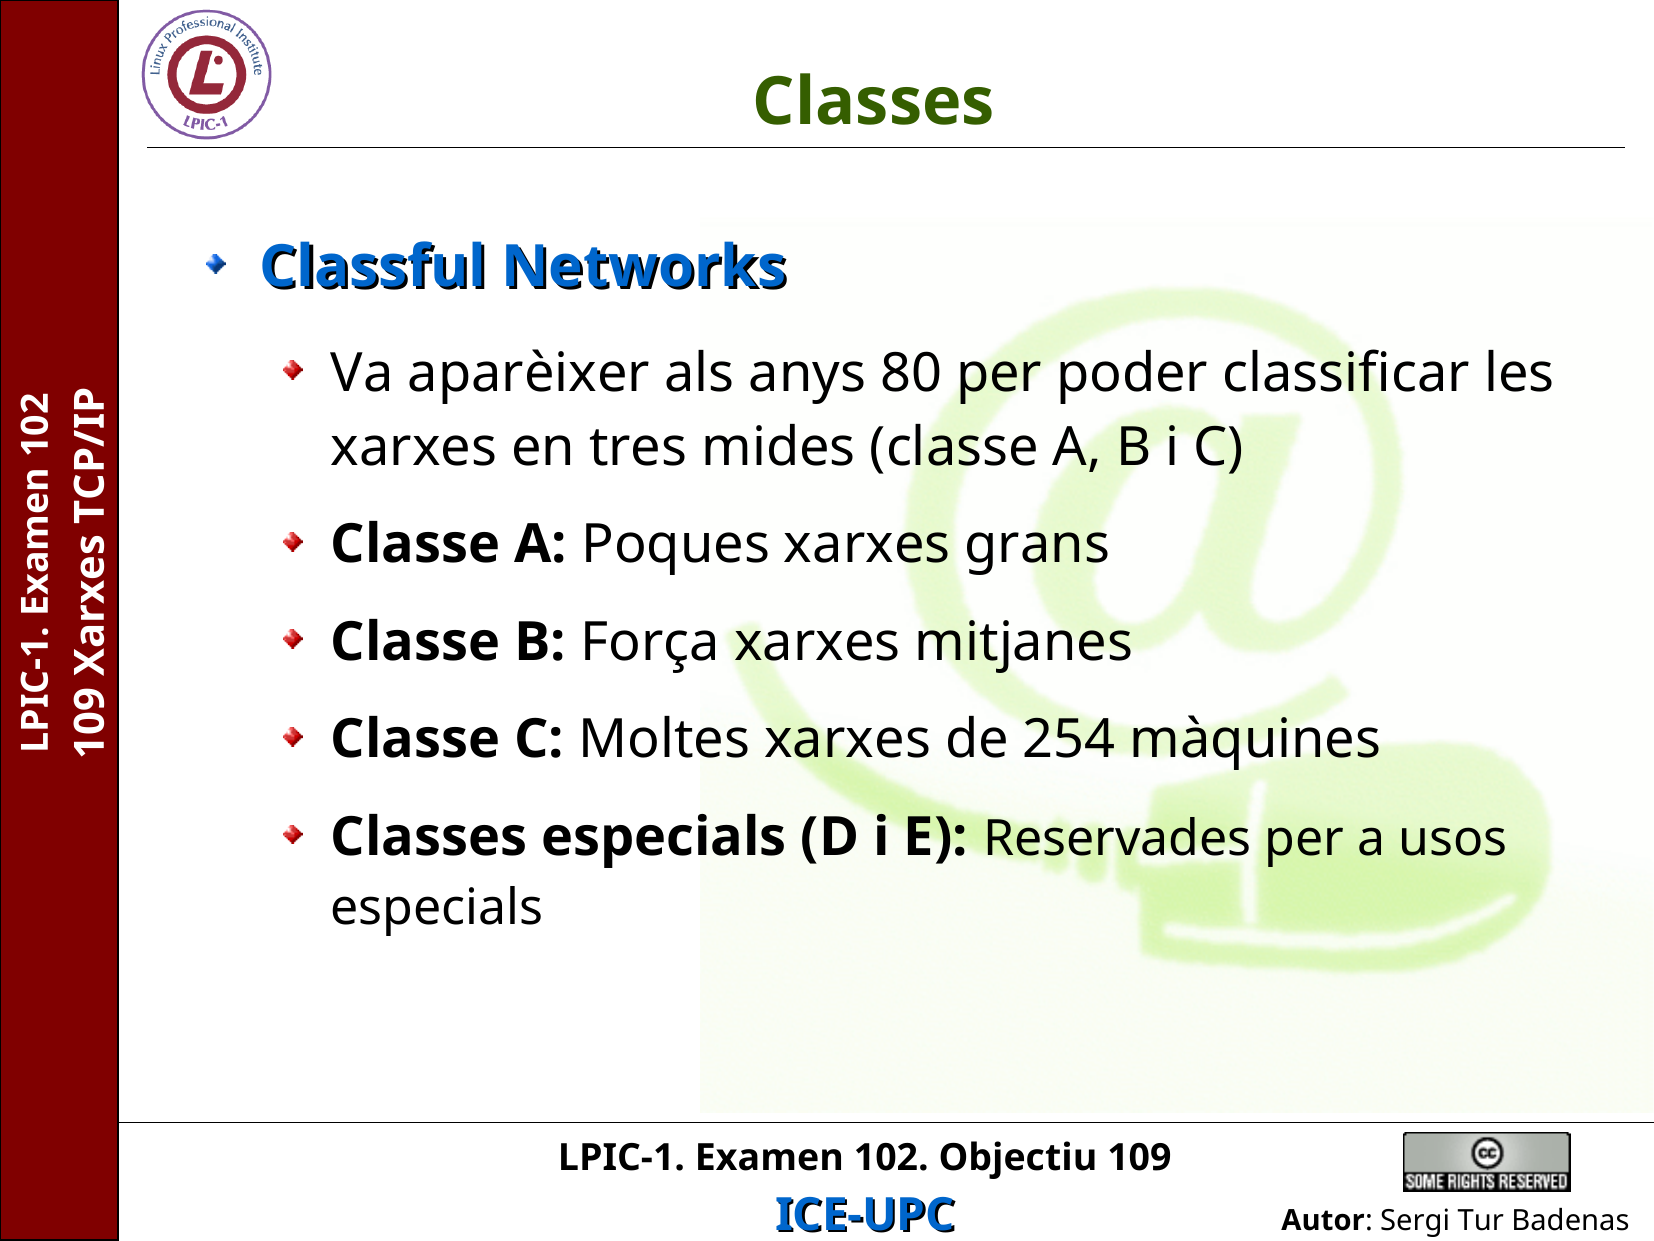

# Classes
Classful Networks
Va aparèixer als anys 80 per poder classificar les xarxes en tres mides (classe A, B i C)
Classe A: Poques xarxes grans
Classe B: Força xarxes mitjanes
Classe C: Moltes xarxes de 254 màquines
Classes especials (D i E): Reservades per a usos especials